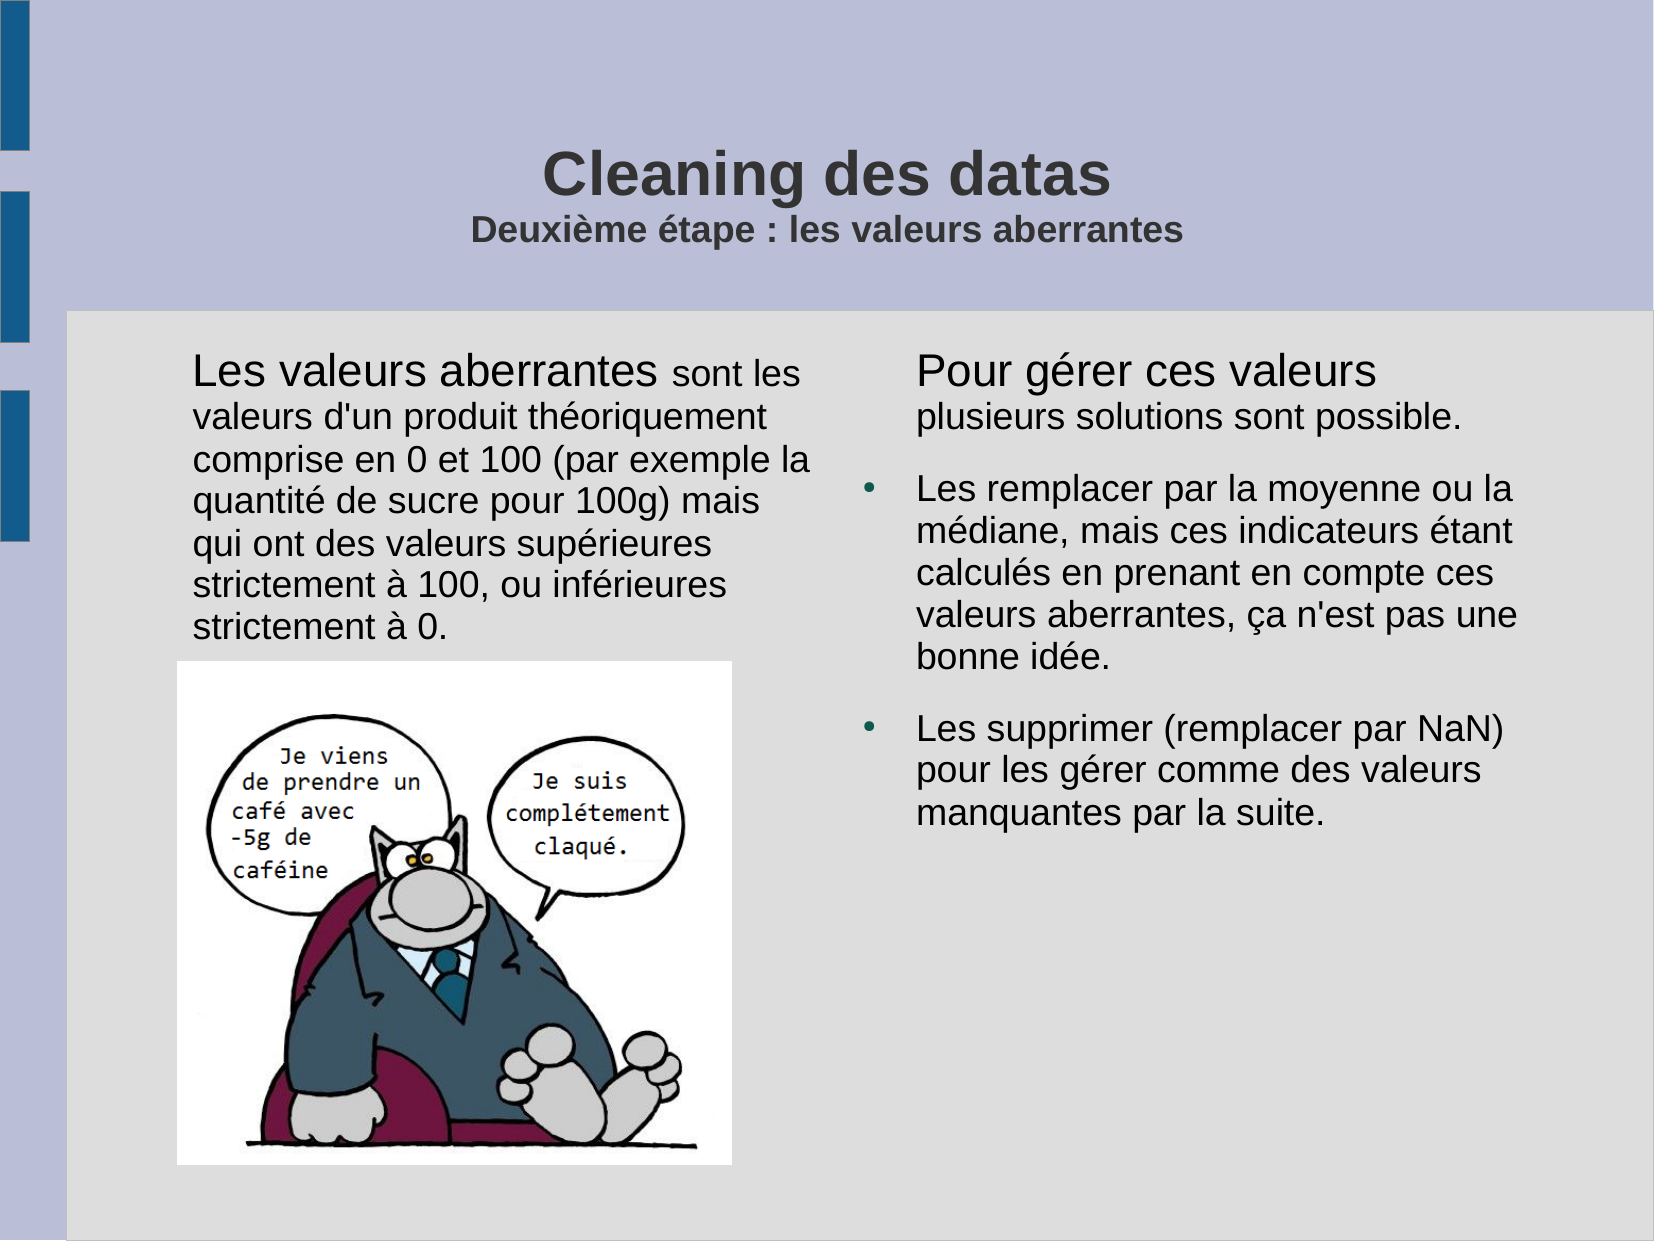

# Cleaning des datas Deuxième étape : les valeurs aberrantes
Les valeurs aberrantes sont les valeurs d'un produit théoriquement comprise en 0 et 100 (par exemple la quantité de sucre pour 100g) mais qui ont des valeurs supérieures strictement à 100, ou inférieures strictement à 0.
Pour gérer ces valeurs plusieurs solutions sont possible.
Les remplacer par la moyenne ou la médiane, mais ces indicateurs étant calculés en prenant en compte ces valeurs aberrantes, ça n'est pas une bonne idée.
Les supprimer (remplacer par NaN) pour les gérer comme des valeurs manquantes par la suite.